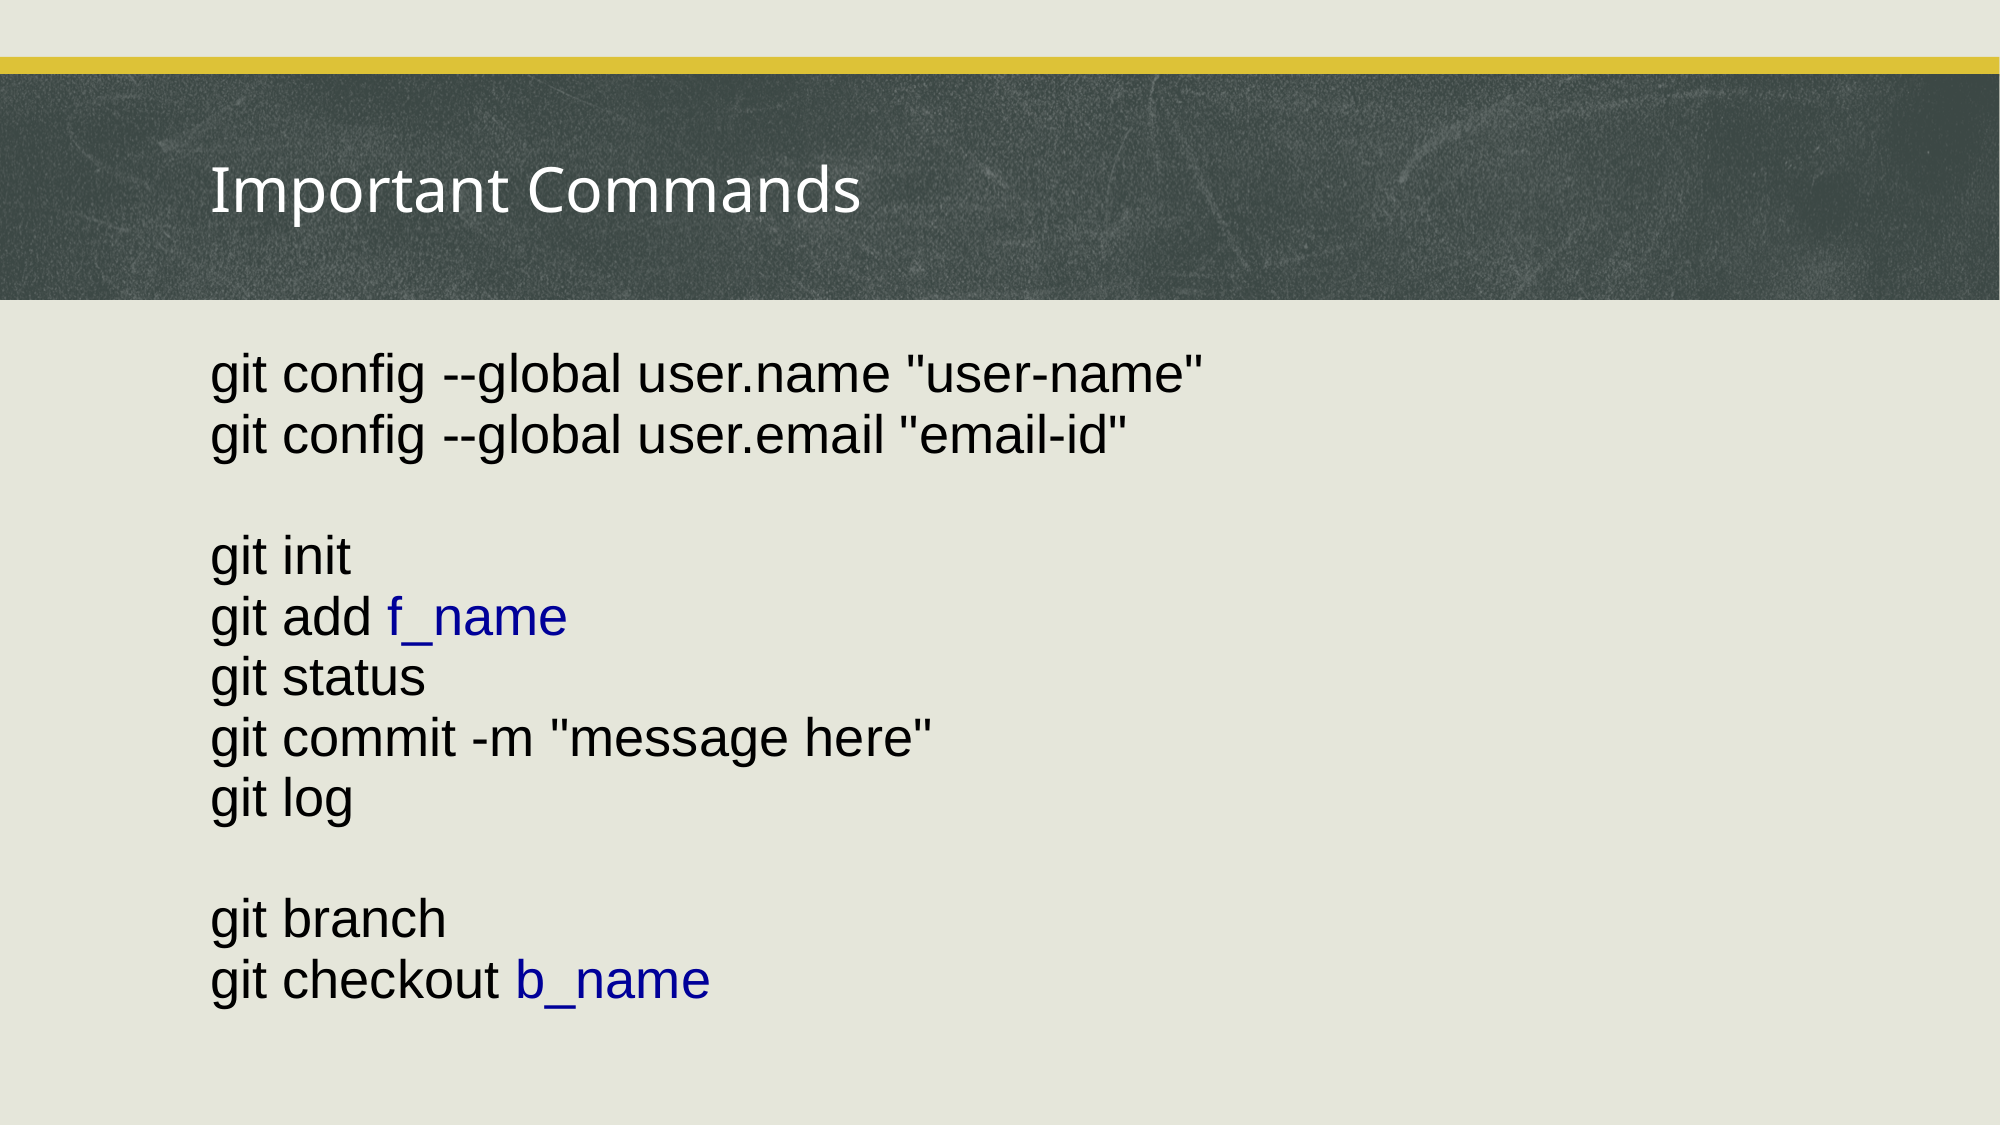

# Important Commands
git config --global user.name "user-name"
git config --global user.email "email-id"
git init
git add f_name
git status
git commit -m "message here"
git log
git branch
git checkout b_name